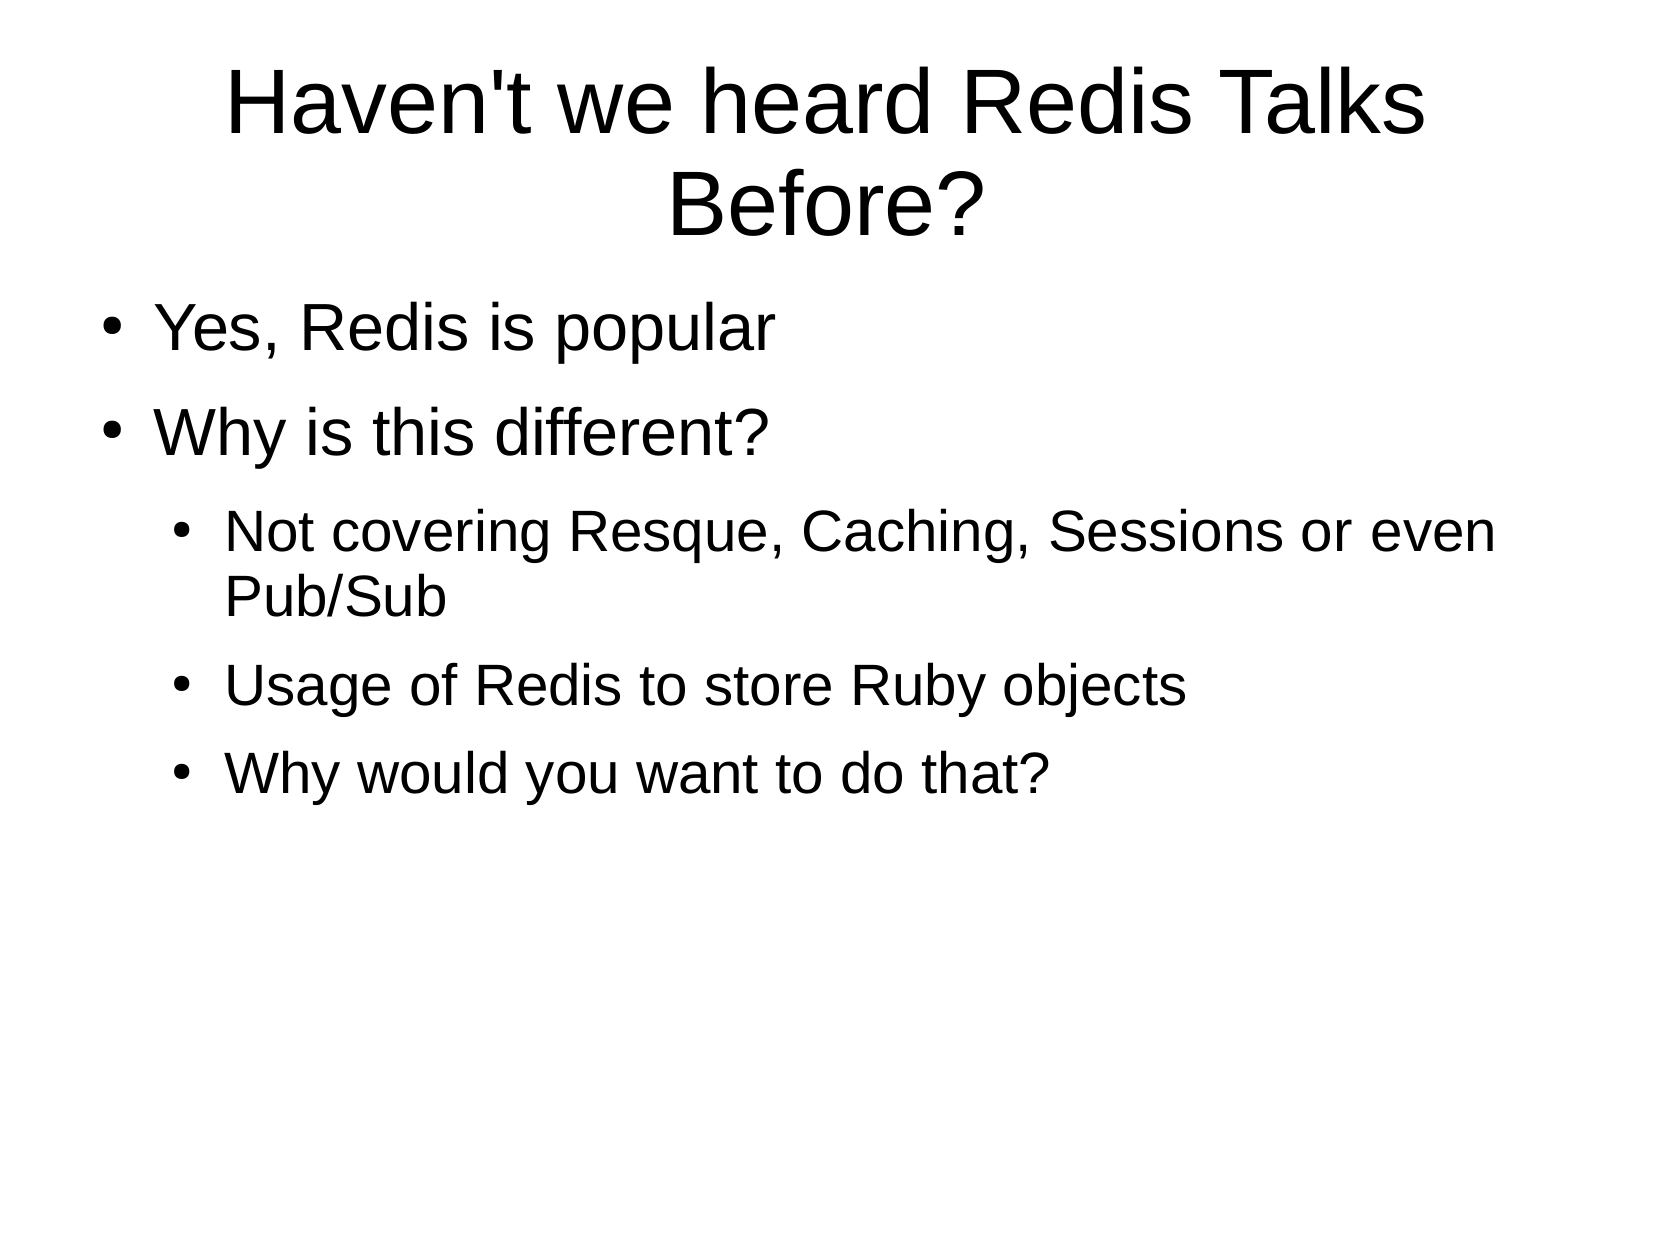

# Haven't we heard Redis Talks Before?
Yes, Redis is popular
Why is this different?
Not covering Resque, Caching, Sessions or even Pub/Sub
Usage of Redis to store Ruby objects
Why would you want to do that?